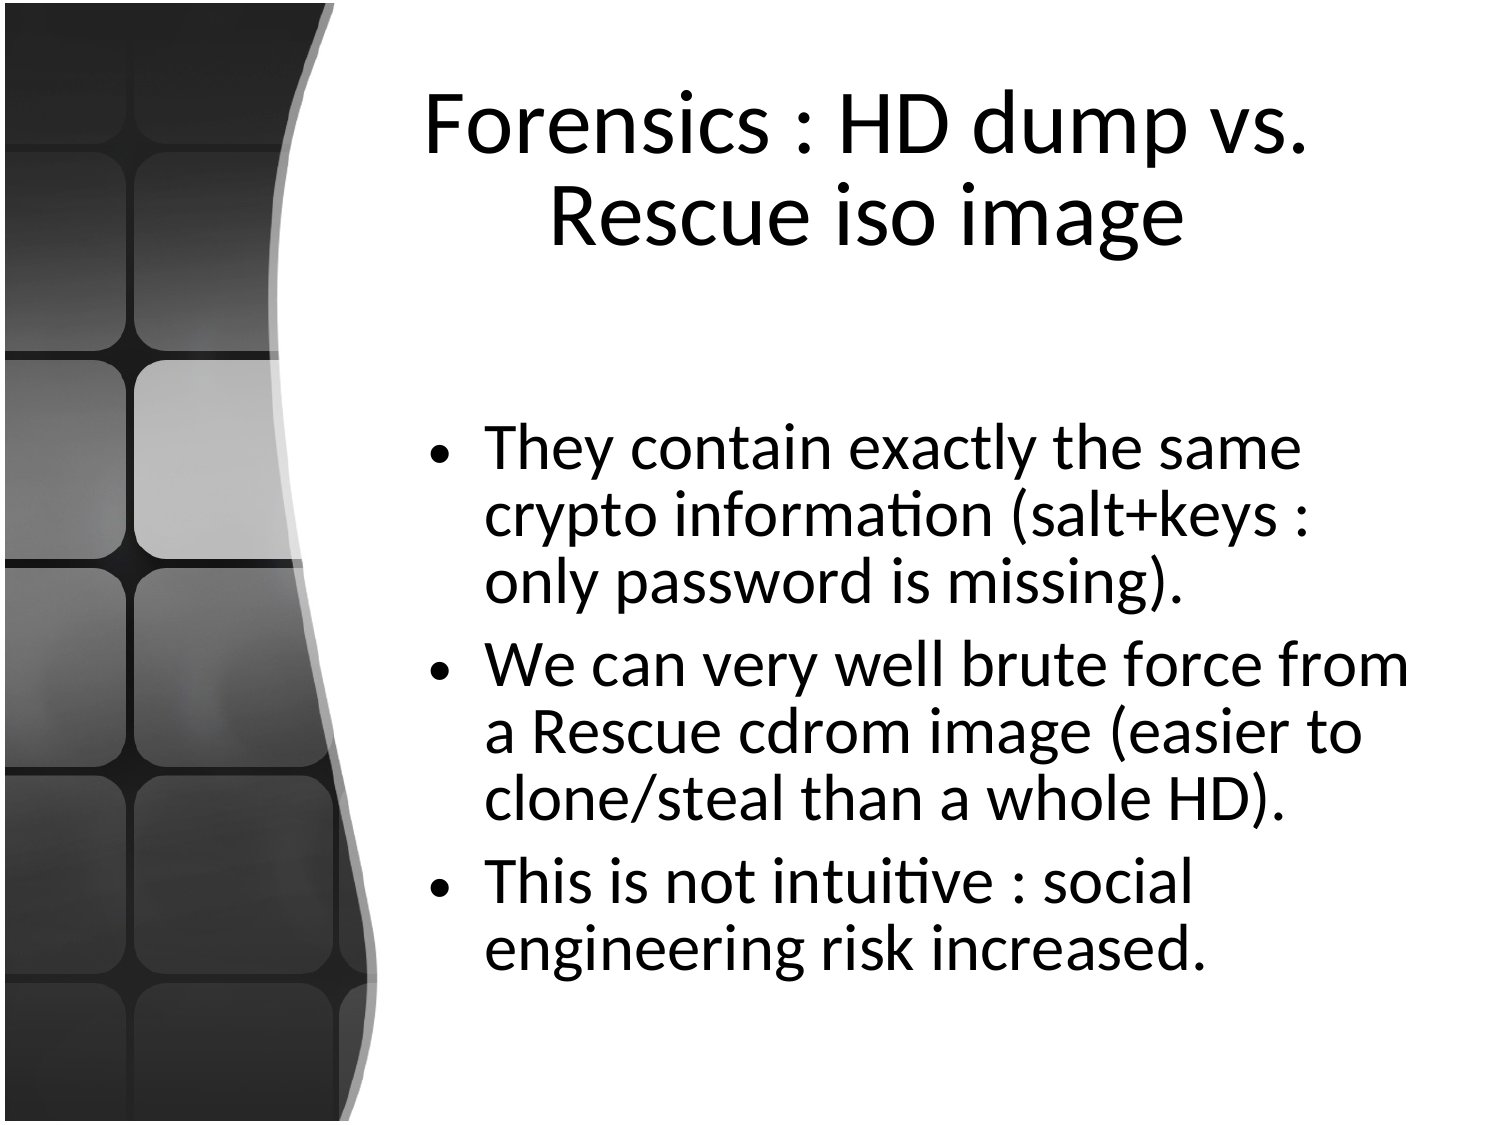

# Forensics : HD dump vs. Rescue iso image
They contain exactly the same crypto information (salt+keys : only password is missing).
We can very well brute force from a Rescue cdrom image (easier to clone/steal than a whole HD).
This is not intuitive : social engineering risk increased.